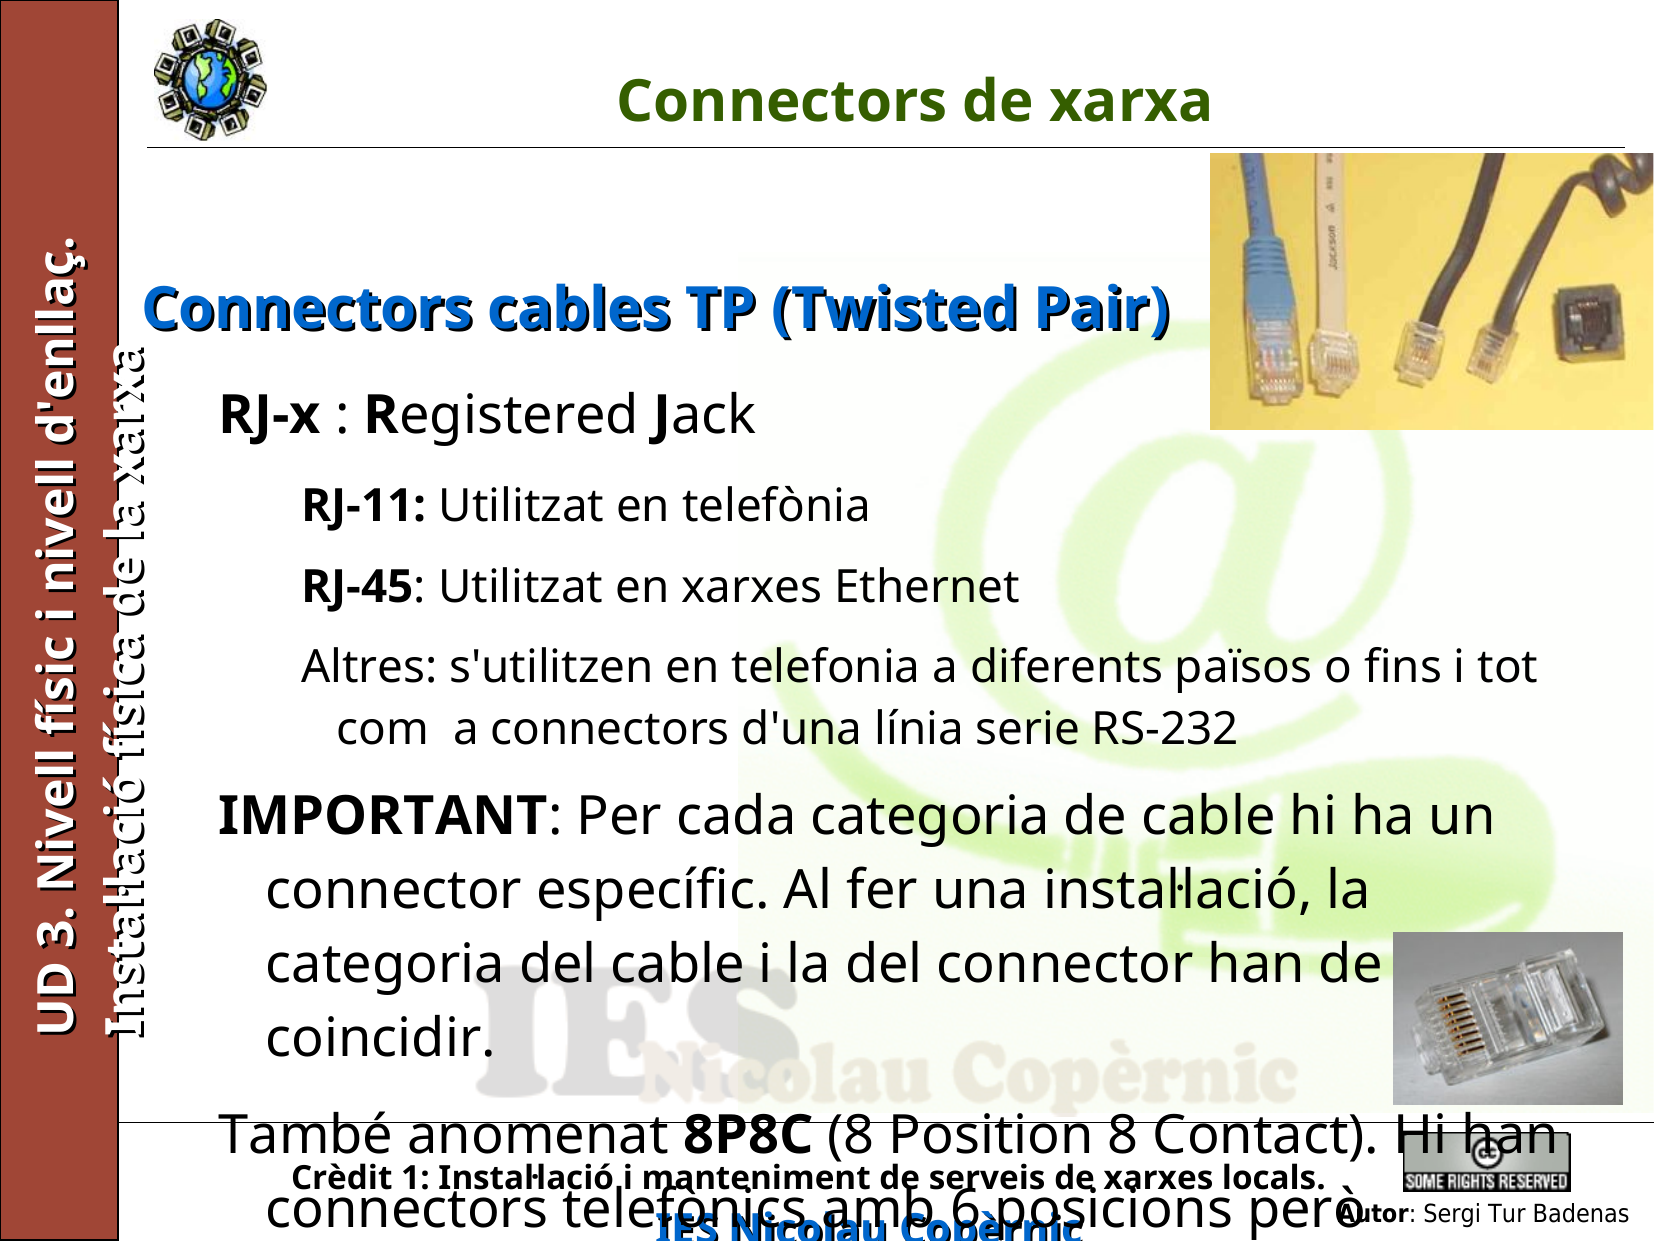

# Connectors de xarxa
Connectors cables TP (Twisted Pair)
RJ-x : Registered Jack
RJ-11: Utilitzat en telefònia
RJ-45: Utilitzat en xarxes Ethernet
Altres: s'utilitzen en telefonia a diferents països o fins i tot com a connectors d'una línia serie RS-232
IMPORTANT: Per cada categoria de cable hi ha un connector específic. Al fer una instal·lació, la categoria del cable i la del connector han de coincidir.
També anomenat 8P8C (8 Position 8 Contact). Hi han connectors telefònics amb 6 posicions però
 només 2 contactes (6P2C)